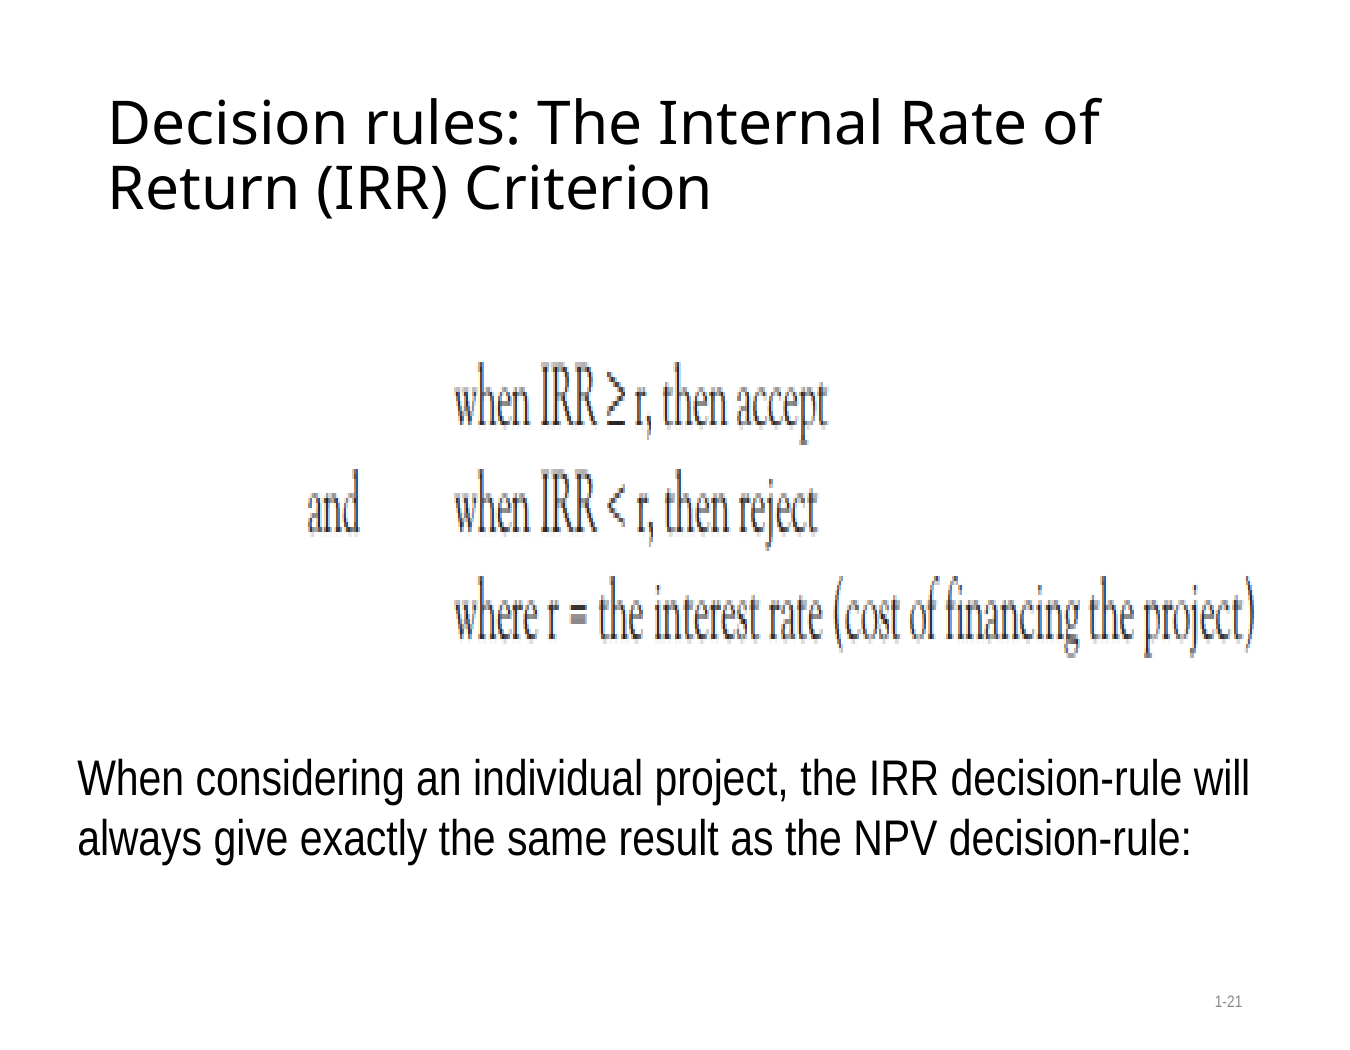

# Decision rules: The Internal Rate of Return (IRR) Criterion
When considering an individual project, the IRR decision-rule will always give exactly the same result as the NPV decision-rule: